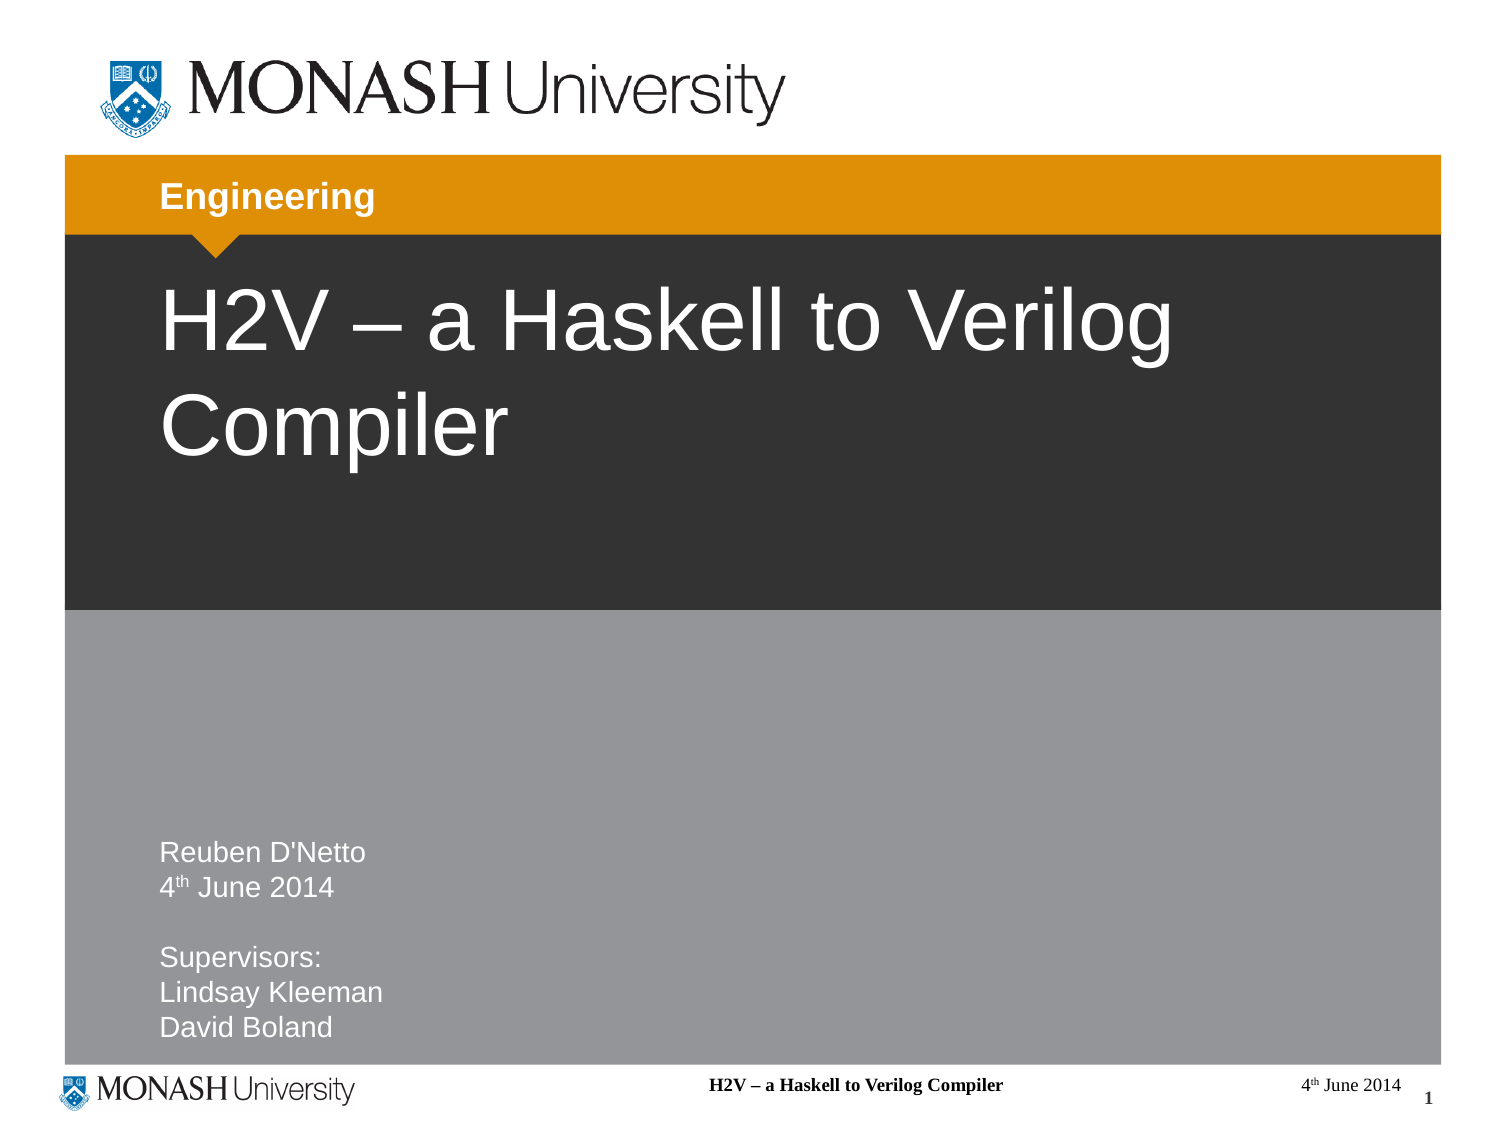

# H2V – a Haskell to Verilog Compiler
Reuben D'Netto
4th June 2014
Supervisors:
Lindsay Kleeman
David Boland